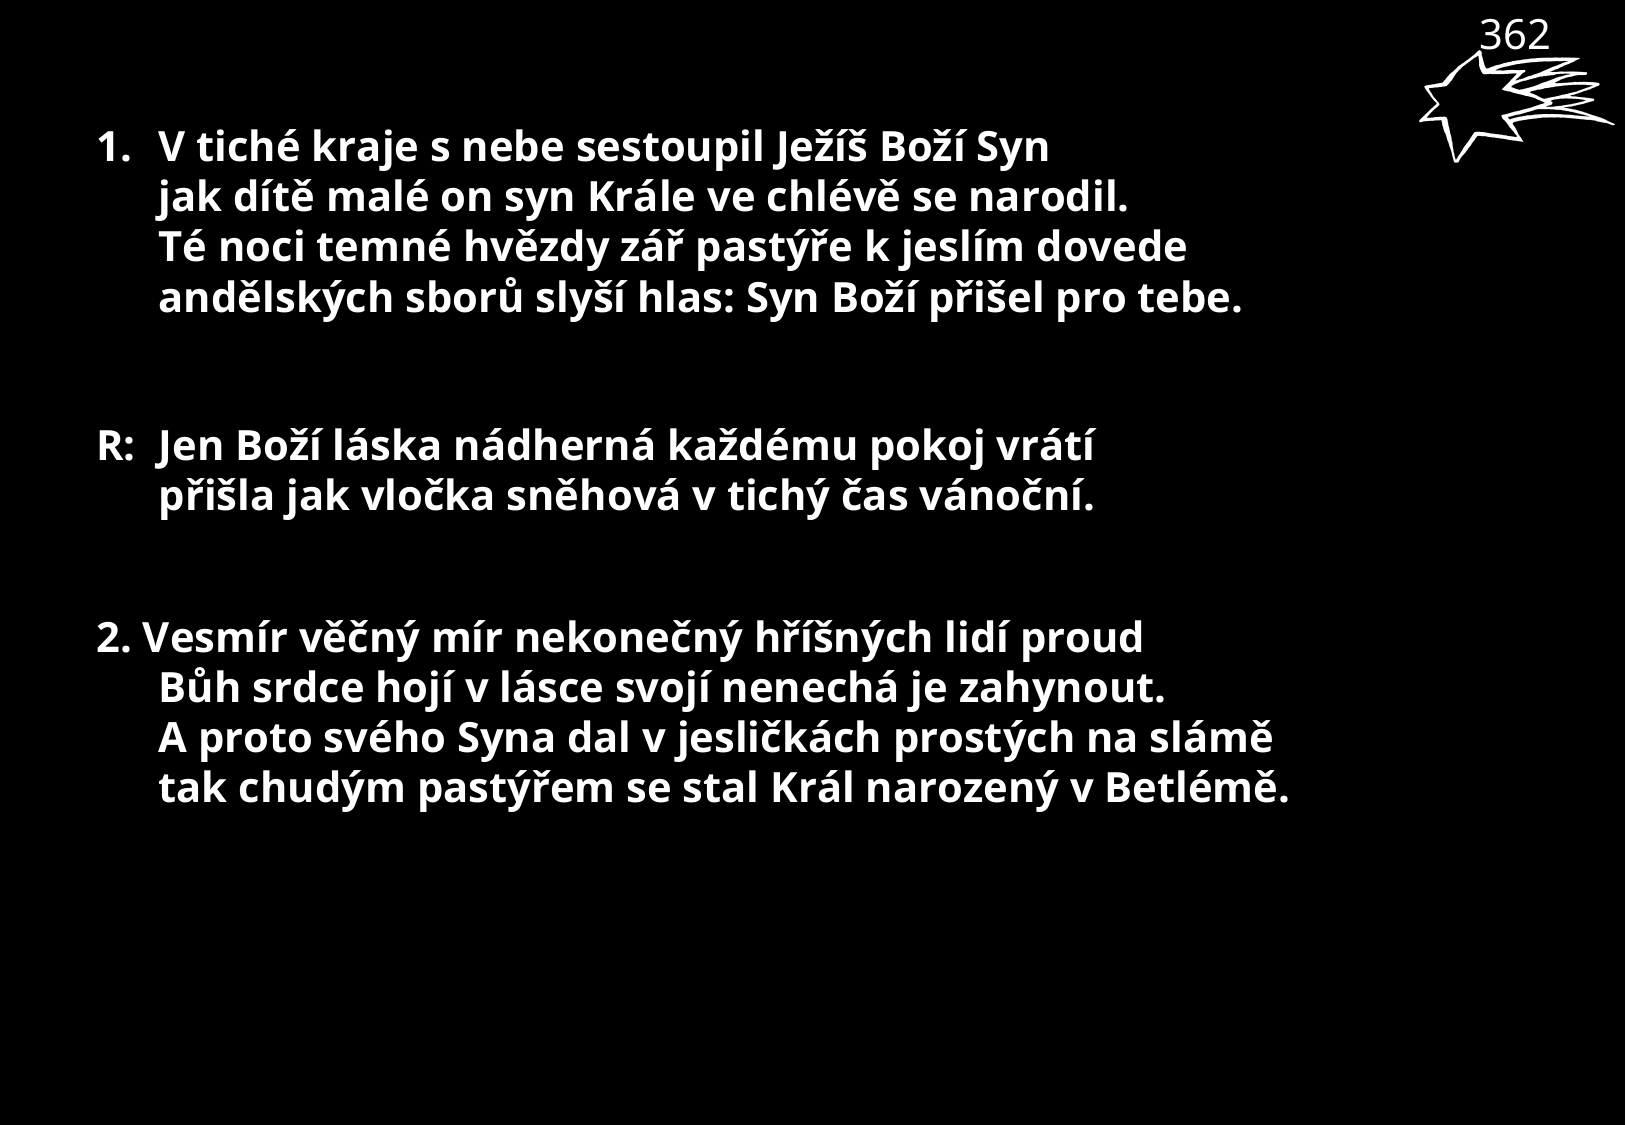

362
# V tiché kraje s nebe sestoupil Ježíš Boží Syn jak dítě malé on syn Krále ve chlévě se narodil. Té noci temné hvězdy zář pastýře k jeslím dovede andělských sborů slyší hlas: Syn Boží přišel pro tebe.
R: 	Jen Boží láska nádherná každému pokoj vrátí
přišla jak vločka sněhová v tichý čas vánoční.
2. Vesmír věčný mír nekonečný hříšných lidí proud
Bůh srdce hojí v lásce svojí nenechá je zahynout.
A proto svého Syna dal v jesličkách prostých na slámě
tak chudým pastýřem se stal Král narozený v Betlémě.